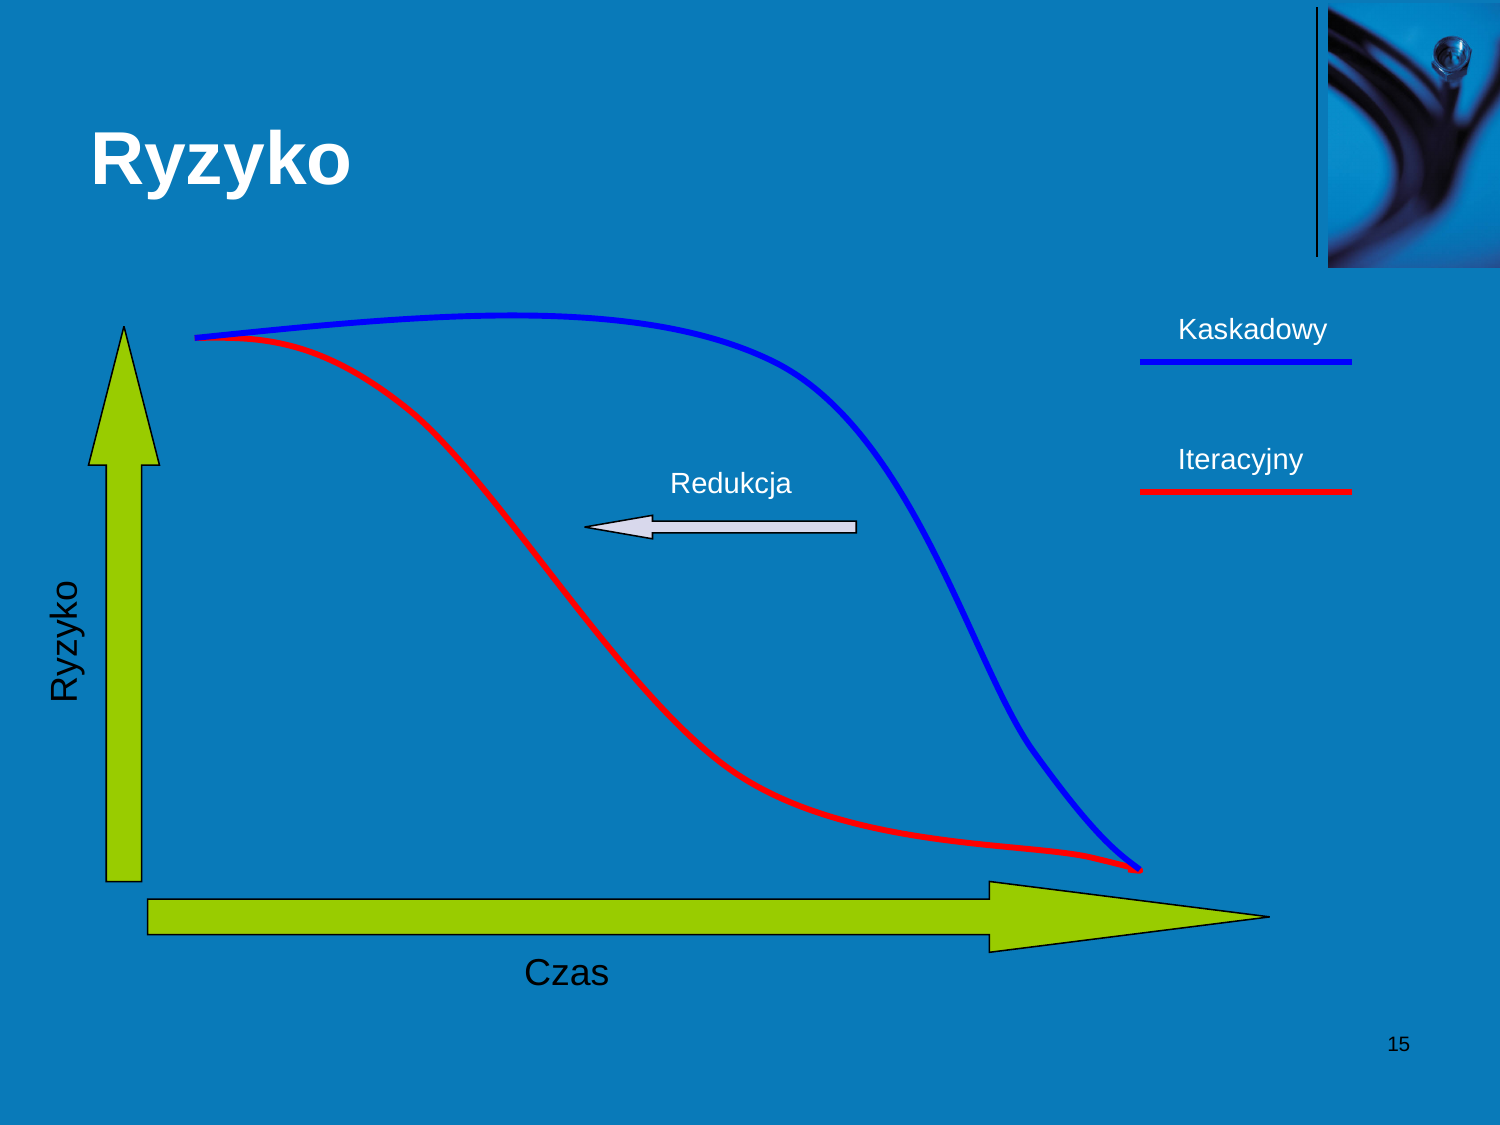

# Ryzyko
Kaskadowy
Iteracyjny
Redukcja
Ryzyko
Czas
15